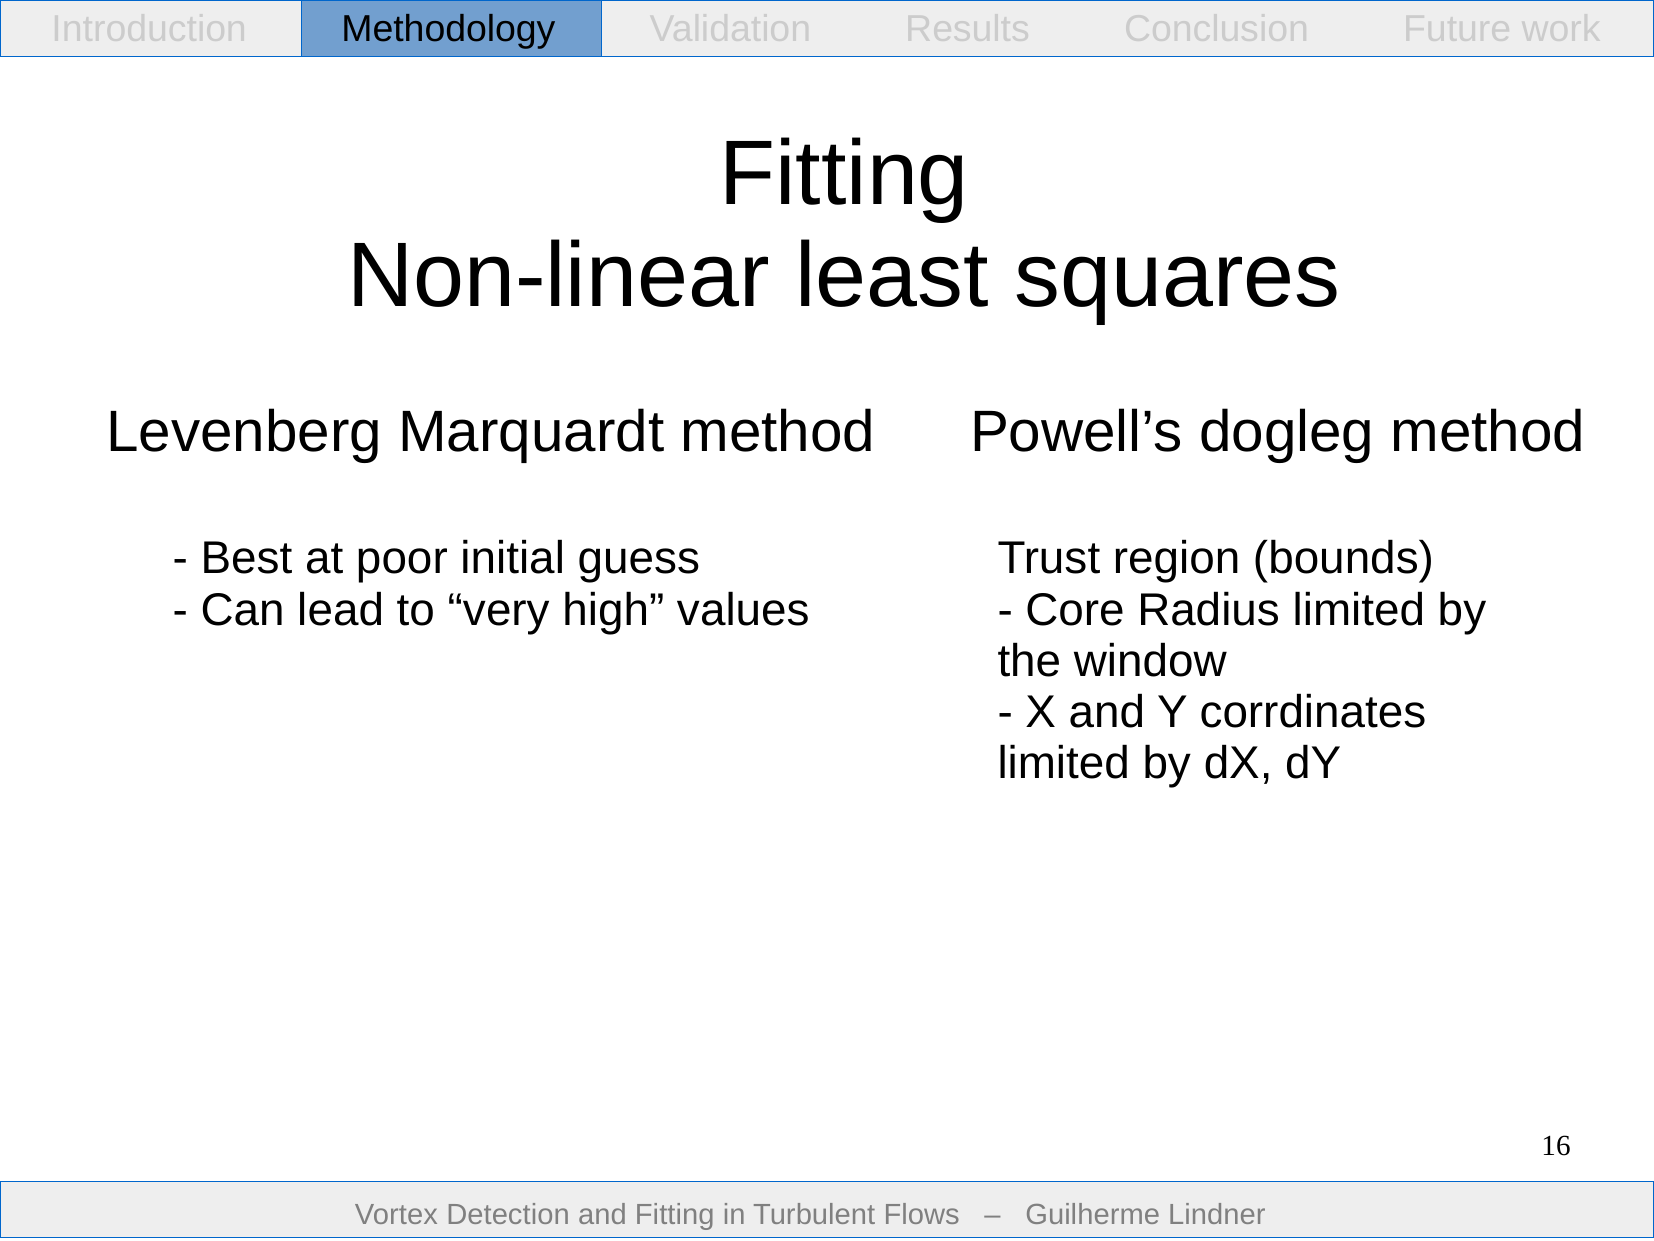

Introduction Methodology Validation Results Conclusion Future work
# Fitting Non-linear least squares
Levenberg Marquardt method
Powell’s dogleg method
- Best at poor initial guess
- Can lead to “very high” values
Trust region (bounds)
- Core Radius limited by the window
- X and Y corrdinates limited by dX, dY
16
Vortex Detection and Fitting in Turbulent Flows – Guilherme Lindner